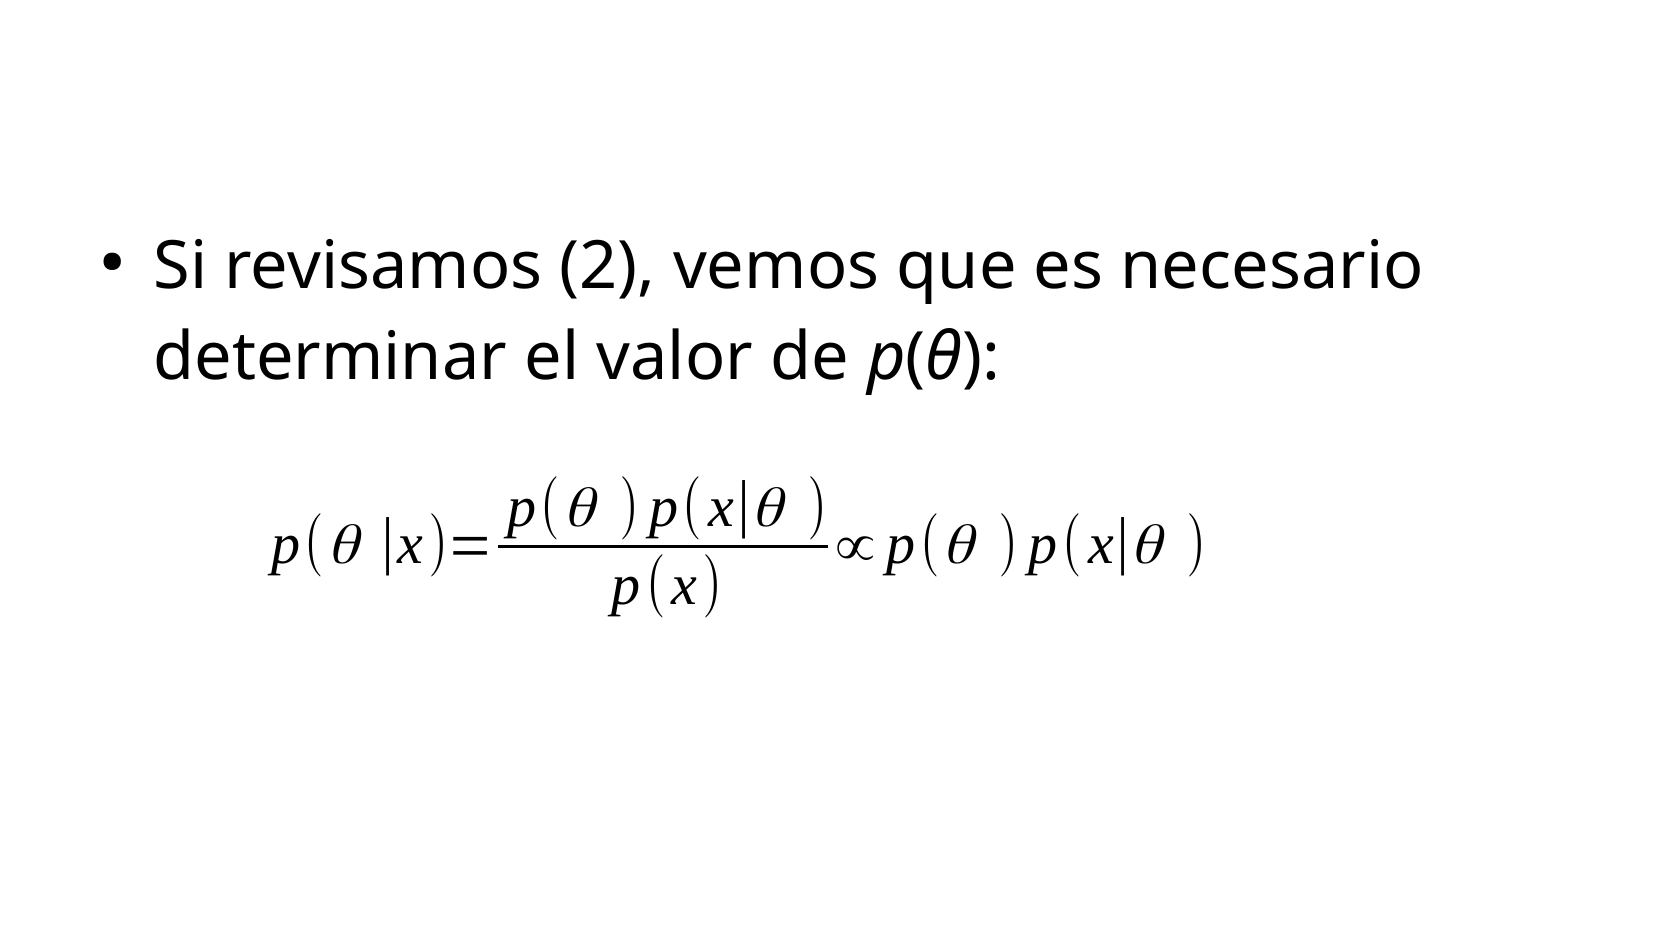

# Si revisamos (2), vemos que es necesario determinar el valor de p(θ):